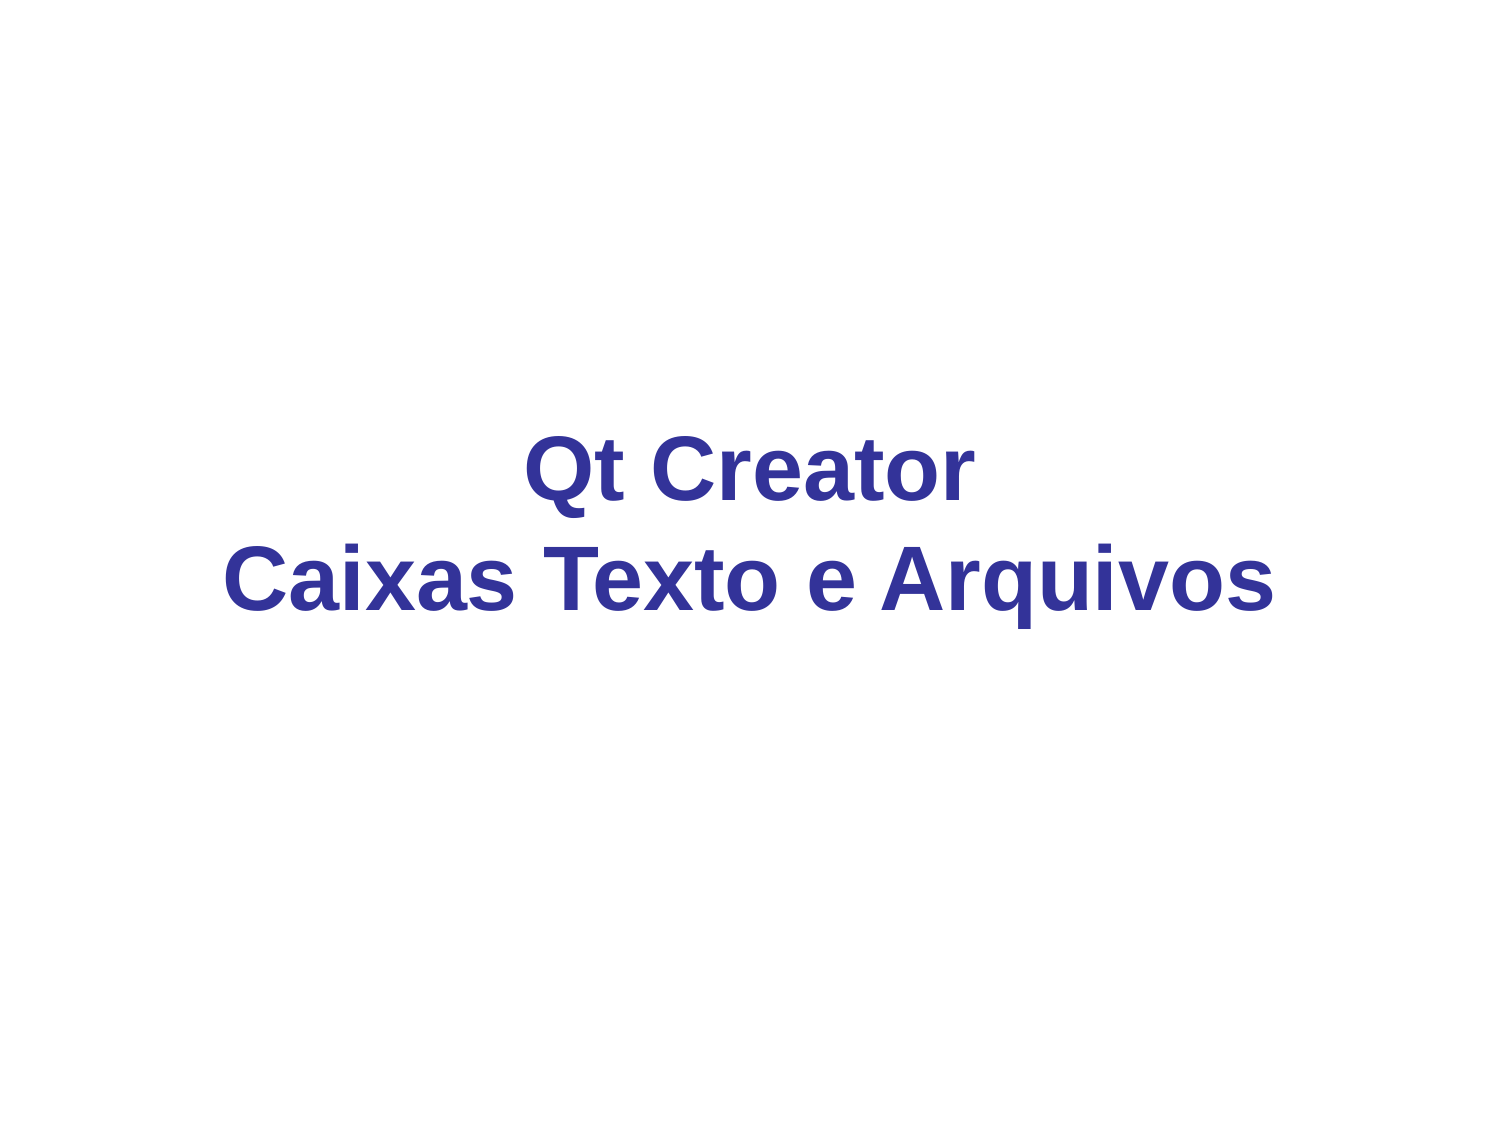

# Qt Creator Caixas Texto e Arquivos